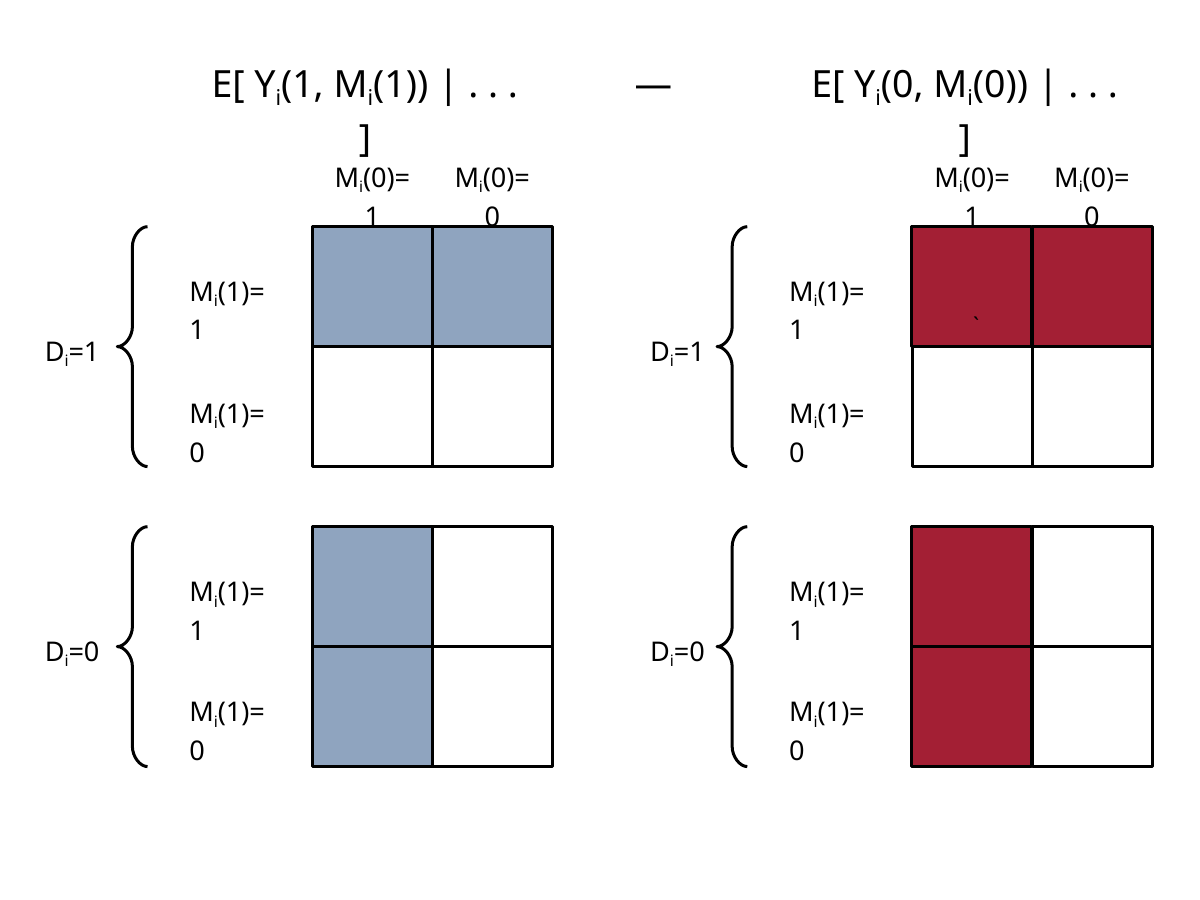

E[ Yi(1, Mi(1)) | . . . ]
E[ Yi(0, Mi(0)) | . . . ]
—
Mi(0)=1
Mi(0)=0
Mi(0)=1
Mi(0)=0
Mi(1)=1
Mi(1)=1
Di=1
Di=1
Mi(1)=0
Mi(1)=0
Mi(1)=1
Mi(1)=1
Di=0
Di=0
Mi(1)=0
Mi(1)=0